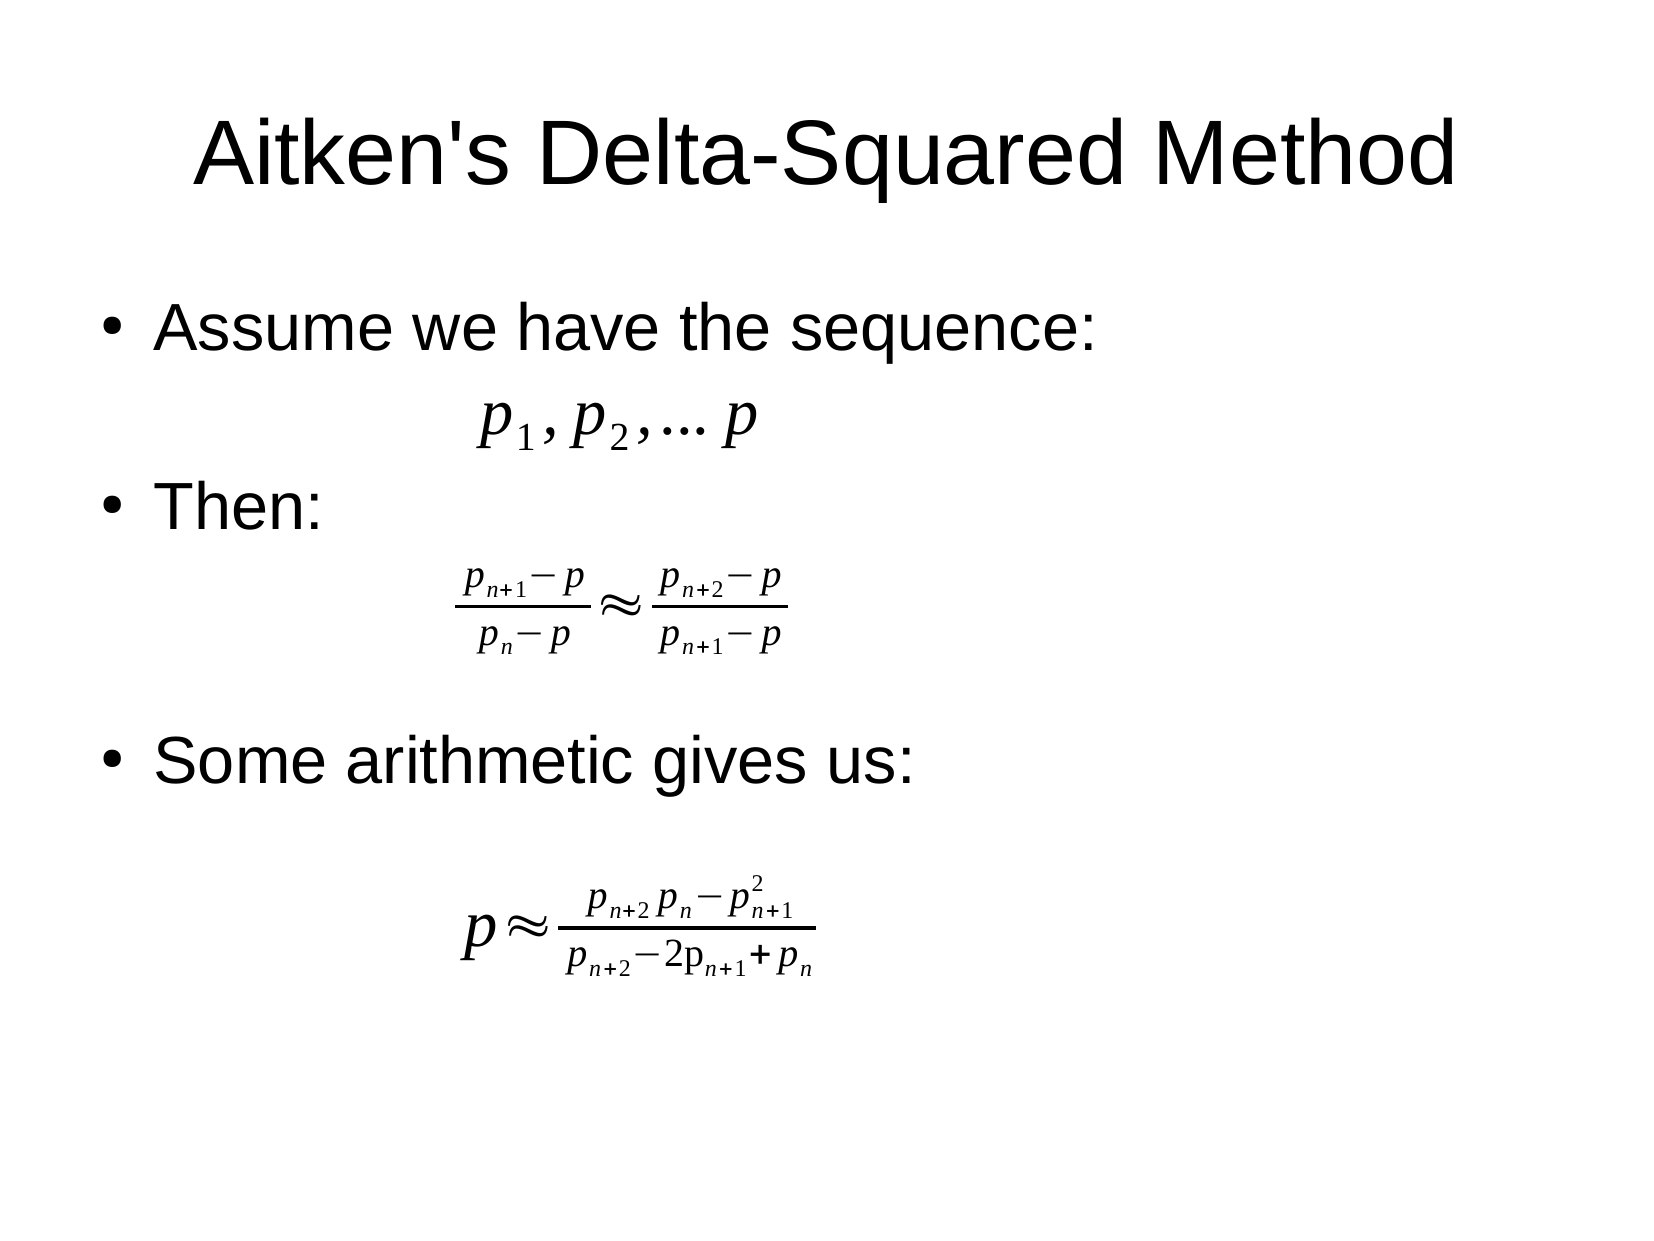

# Aitken's Delta-Squared Method
Assume we have the sequence:
Then:
Some arithmetic gives us: